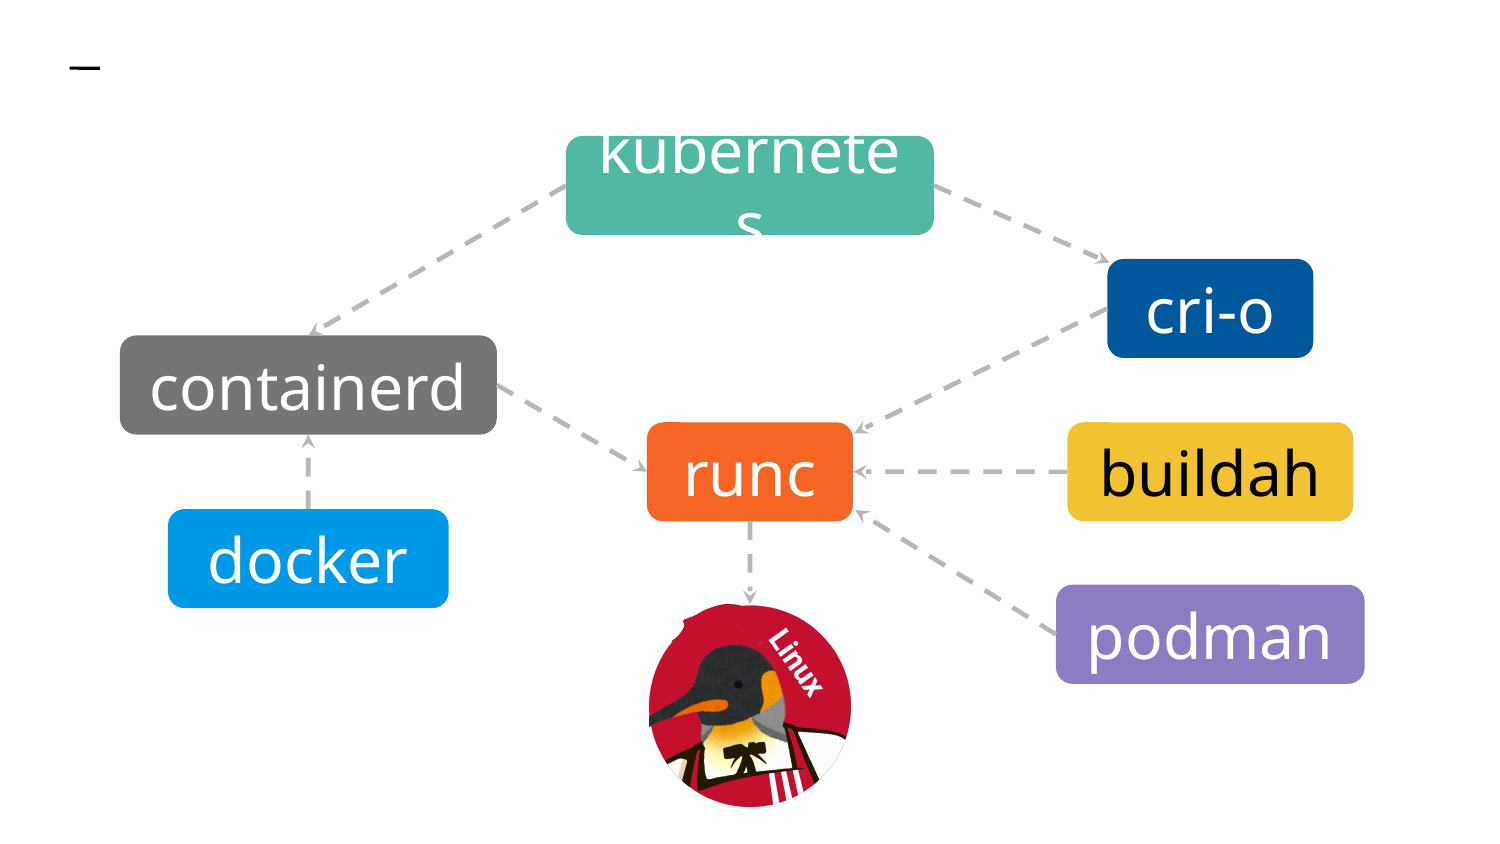

kubernetes
cri-o
containerd
runc
buildah
docker
podman